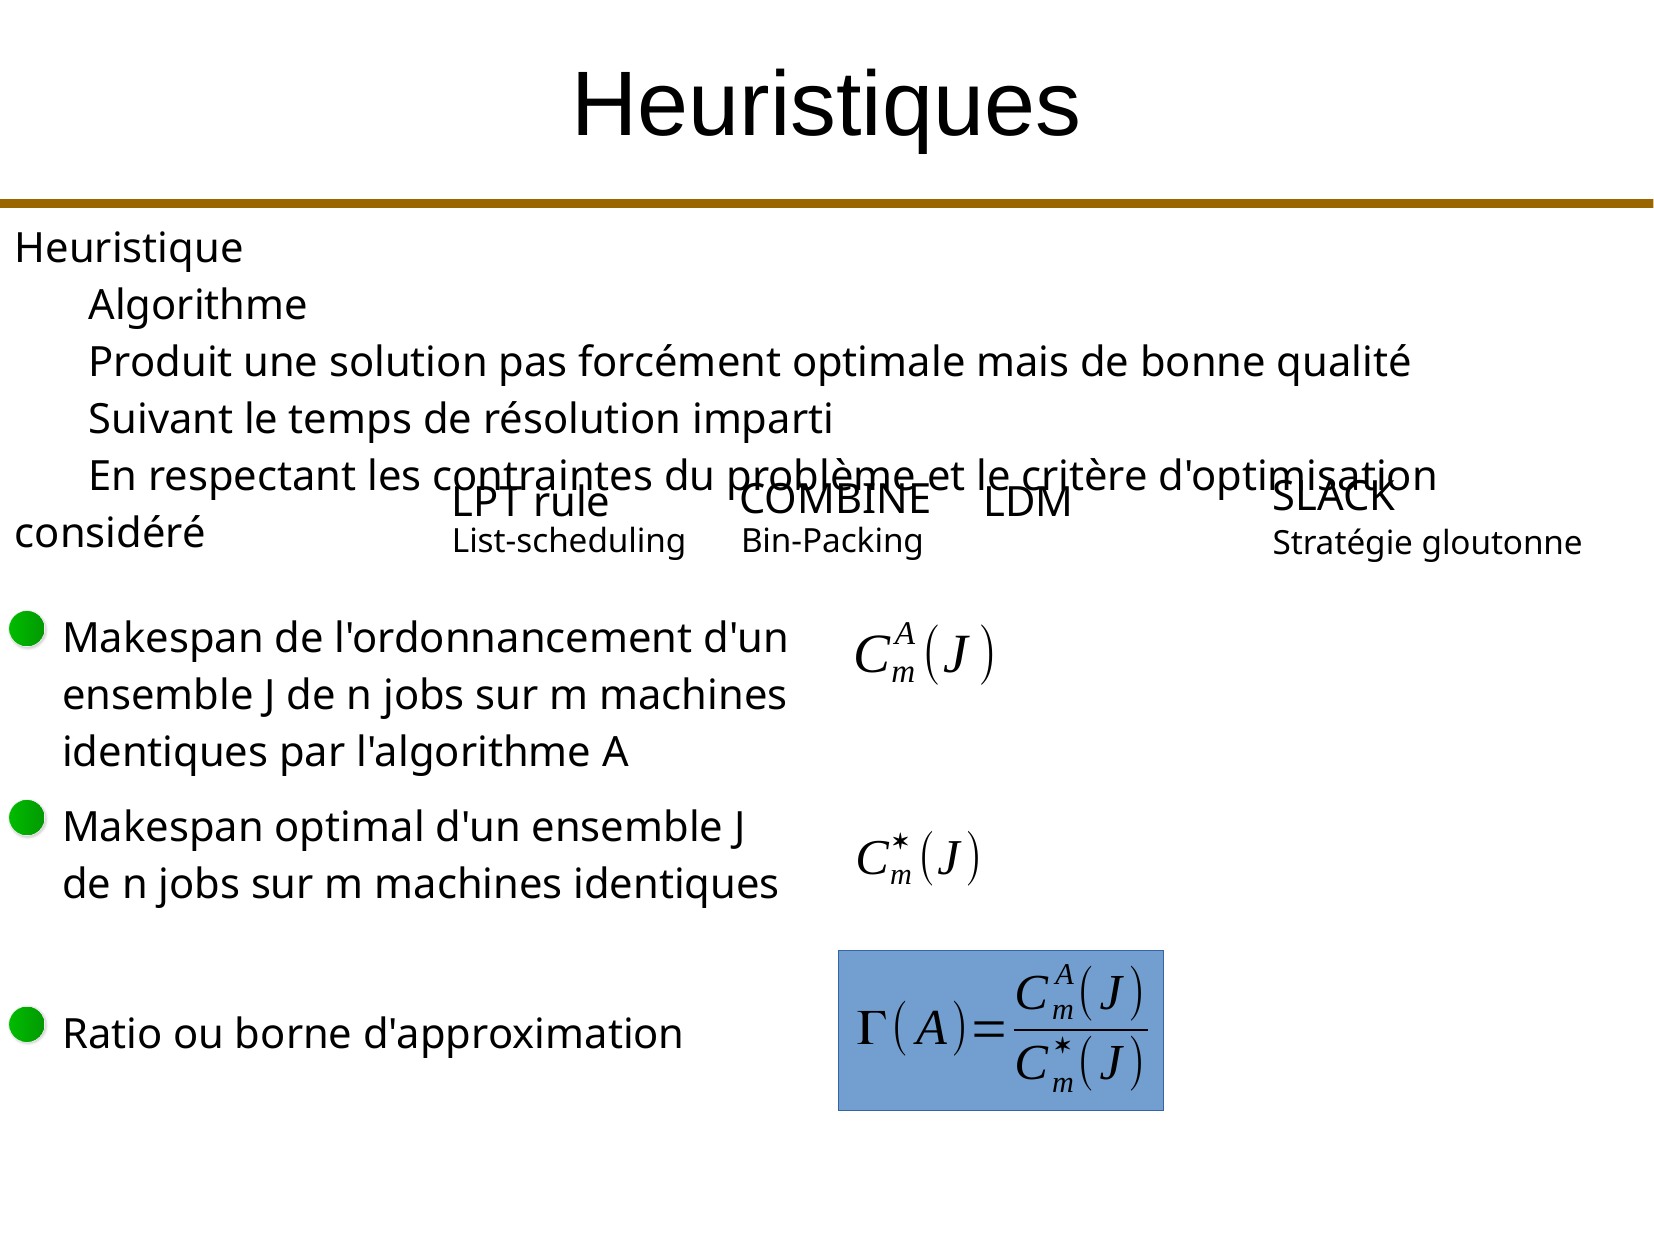

# Heuristiques
Heuristique
	Algorithme
	Produit une solution pas forcément optimale mais de bonne qualité
	Suivant le temps de résolution imparti
	En respectant les contraintes du problème et le critère d'optimisation considéré
SLACK
COMBINE
LPT rule
LDM
List-scheduling
Bin-Packing
Stratégie gloutonne
Makespan de l'ordonnancement d'un ensemble J de n jobs sur m machines identiques par l'algorithme A
Makespan optimal d'un ensemble J de n jobs sur m machines identiques
Ratio ou borne d'approximation